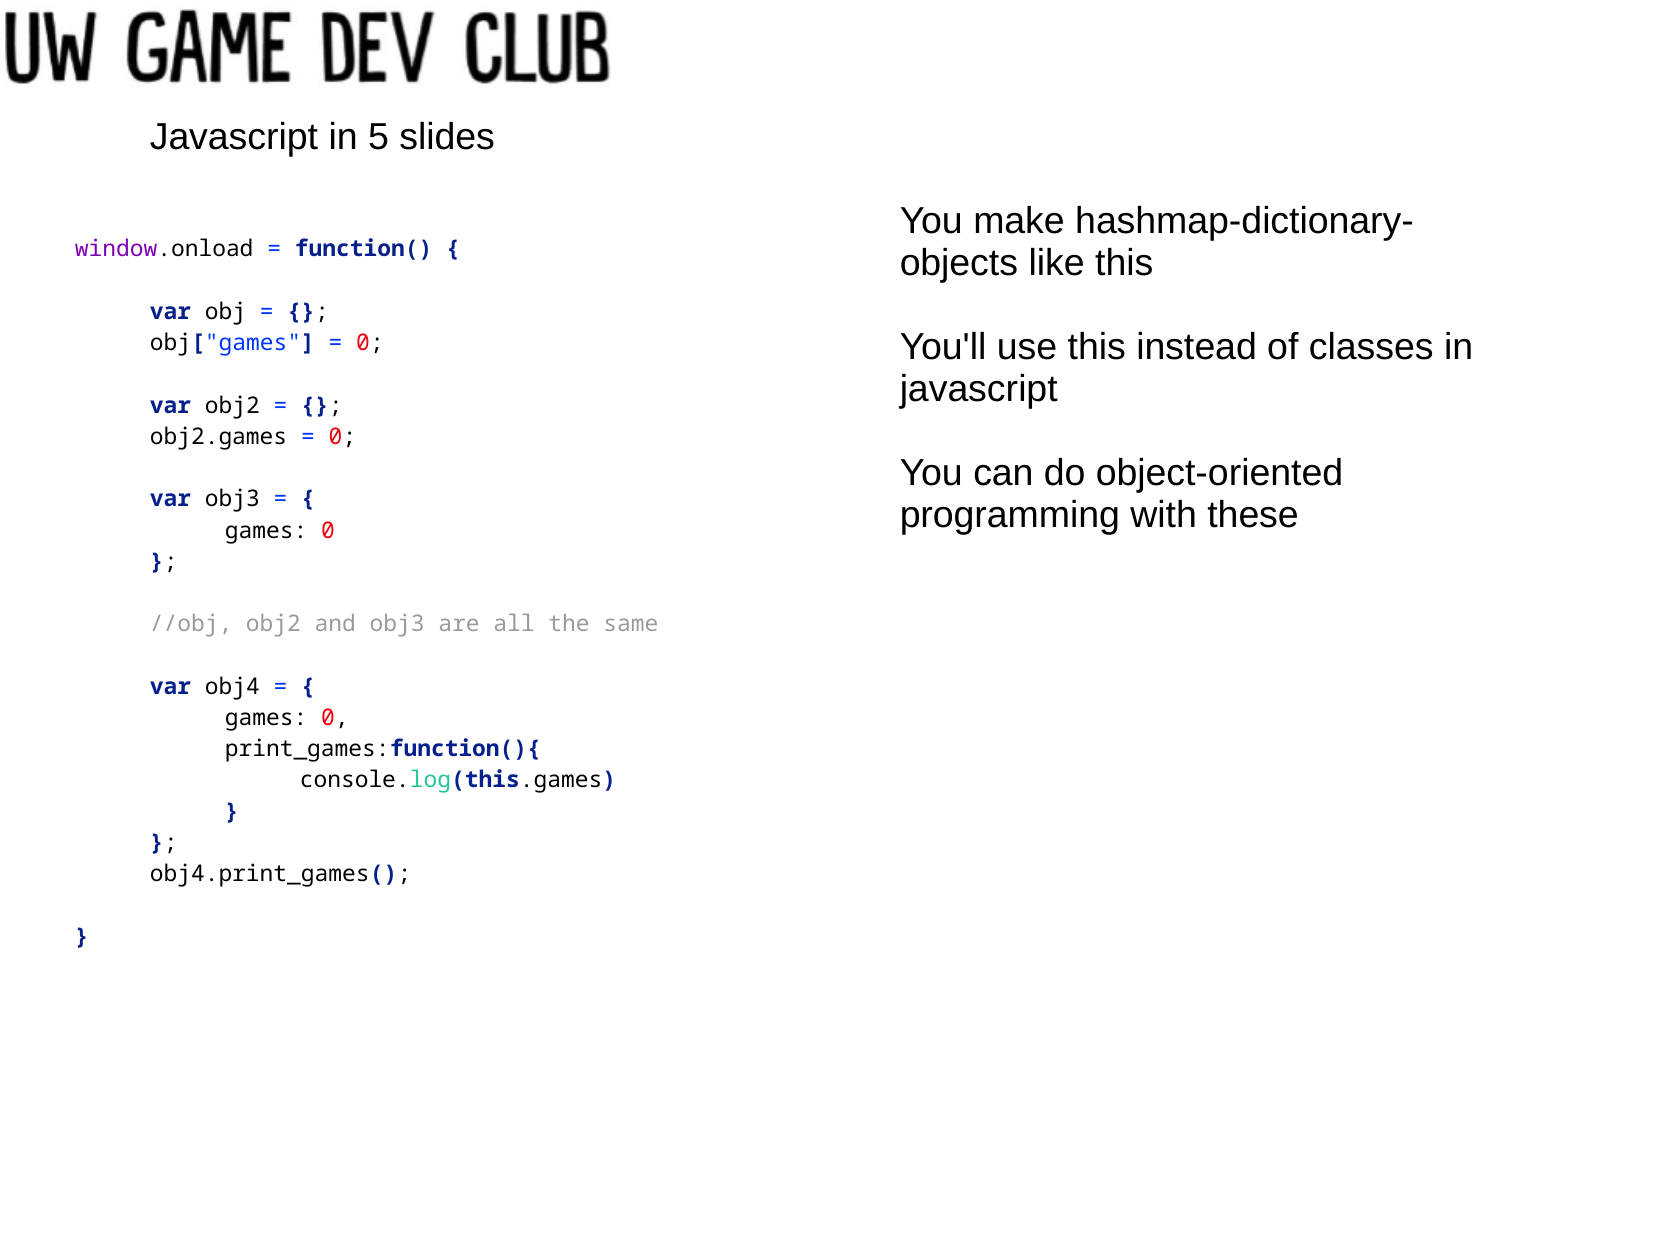

Javascript in 5 slides
You make hashmap-dictionary-objects like this
You'll use this instead of classes in javascript
You can do object-oriented programming with these
window.onload = function() {
	var obj = {};
	obj["games"] = 0;
	var obj2 = {};
	obj2.games = 0;
	var obj3 = {
		games: 0
	};
	//obj, obj2 and obj3 are all the same
	var obj4 = {
		games: 0,
		print_games:function(){
			console.log(this.games)
		}
	};
	obj4.print_games();
}